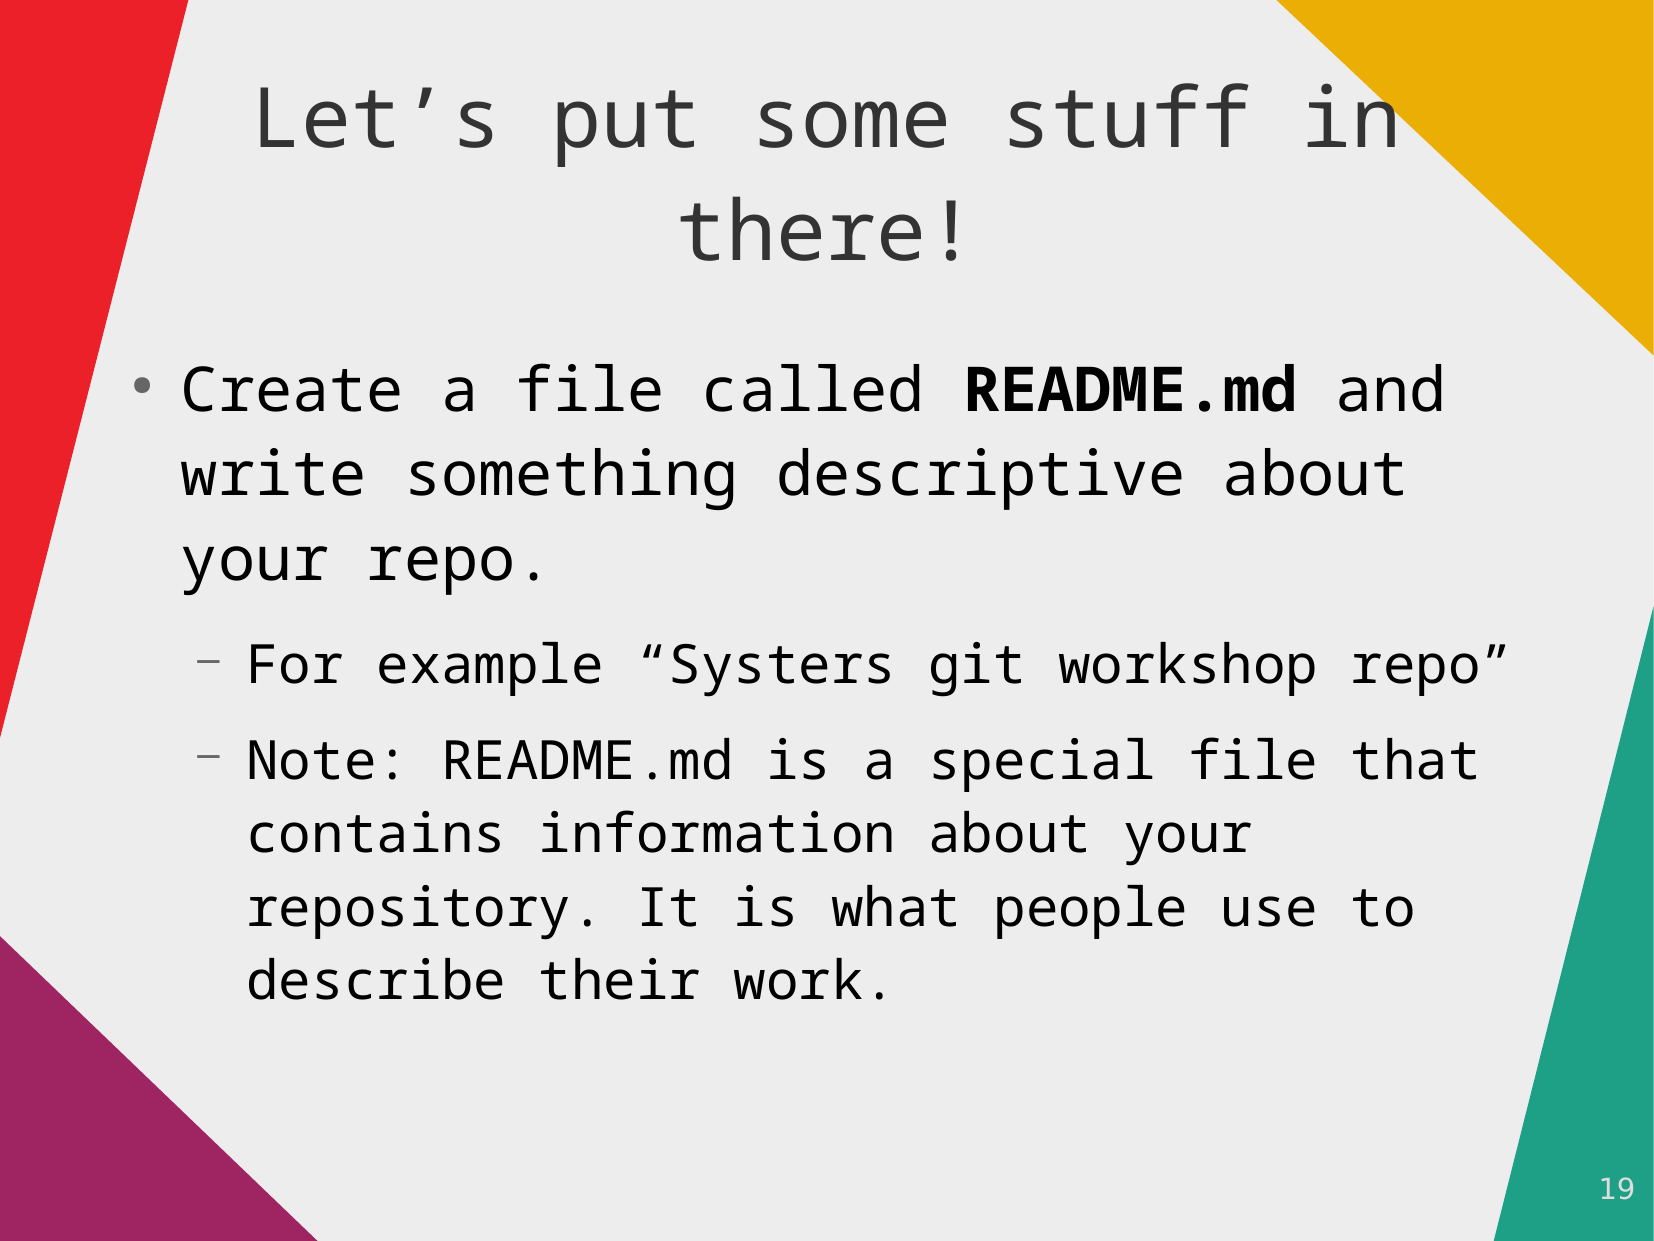

# Let’s put some stuff in there!
Create a file called README.md and write something descriptive about your repo.
For example “Systers git workshop repo”
Note: README.md is a special file that contains information about your repository. It is what people use to describe their work.
19